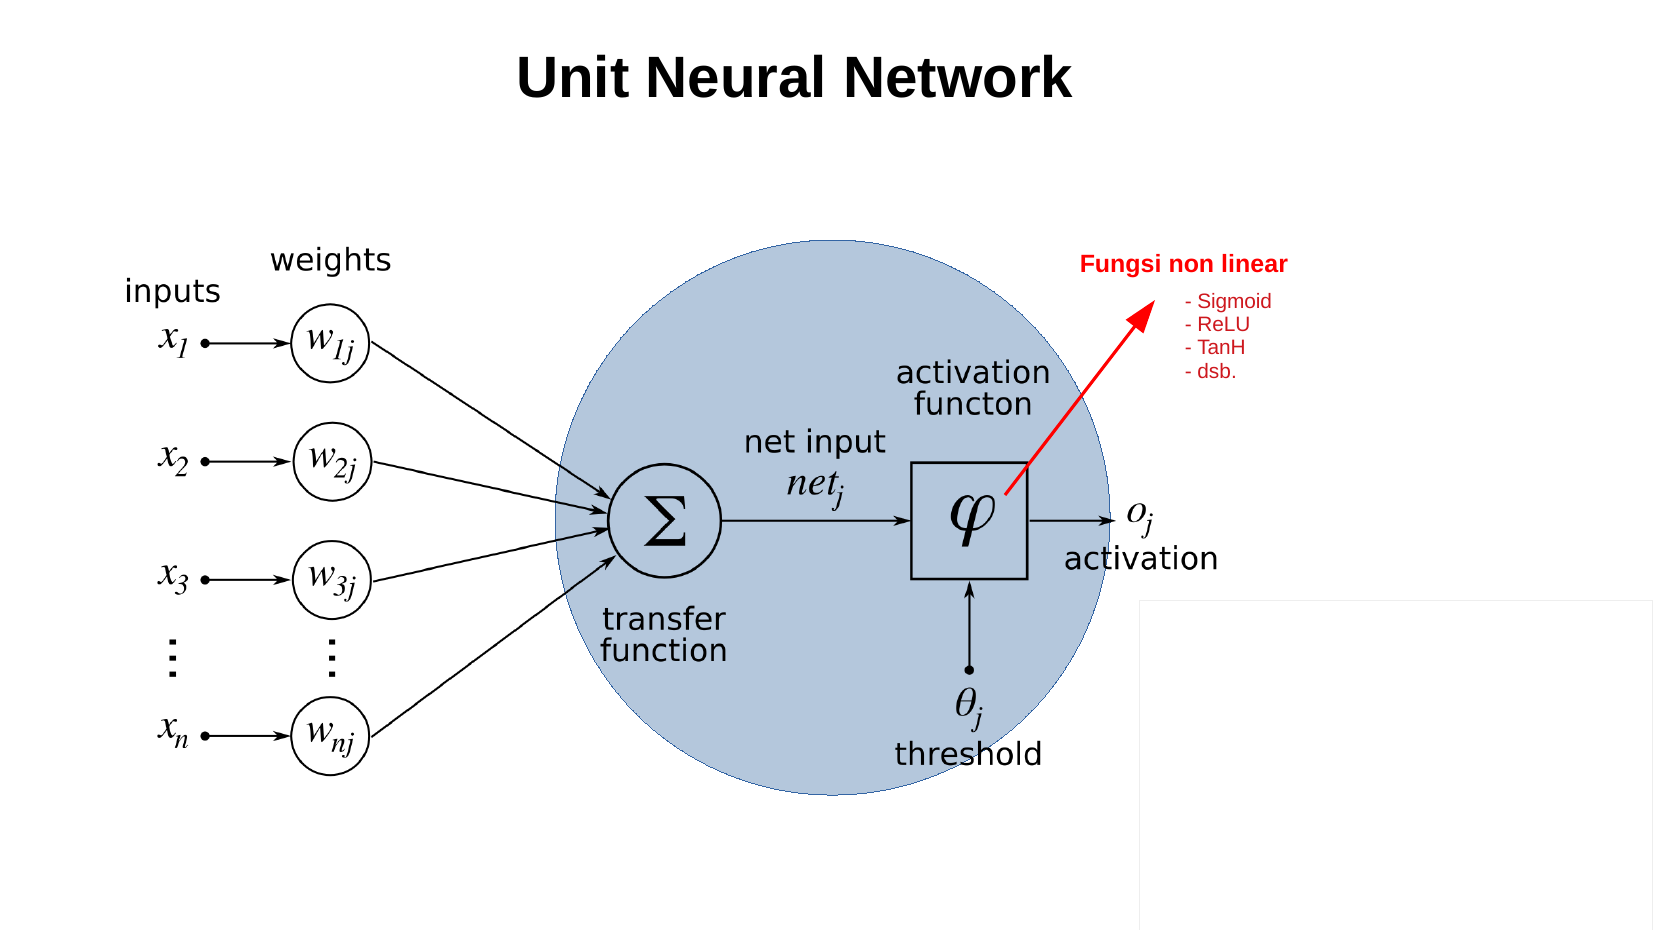

# Unit Neural Network
Fungsi non linear
- Sigmoid
- ReLU
- TanH
- dsb.